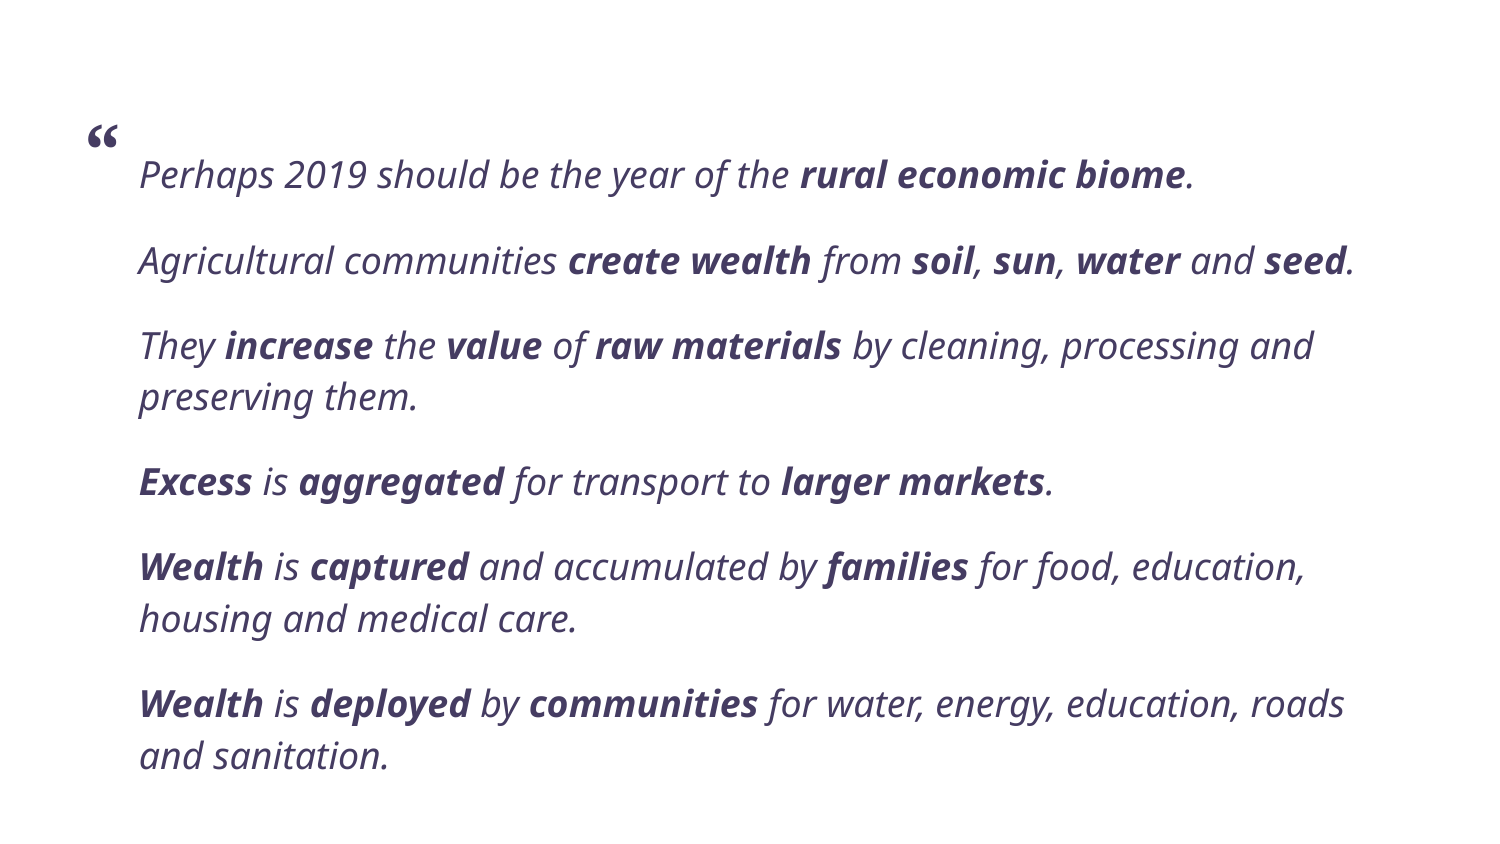

“
# Perhaps 2019 should be the year of the rural economic biome.
Agricultural communities create wealth from soil, sun, water and seed.
They increase the value of raw materials by cleaning, processing and preserving them.
Excess is aggregated for transport to larger markets.
Wealth is captured and accumulated by families for food, education, housing and medical care.
Wealth is deployed by communities for water, energy, education, roads and sanitation.